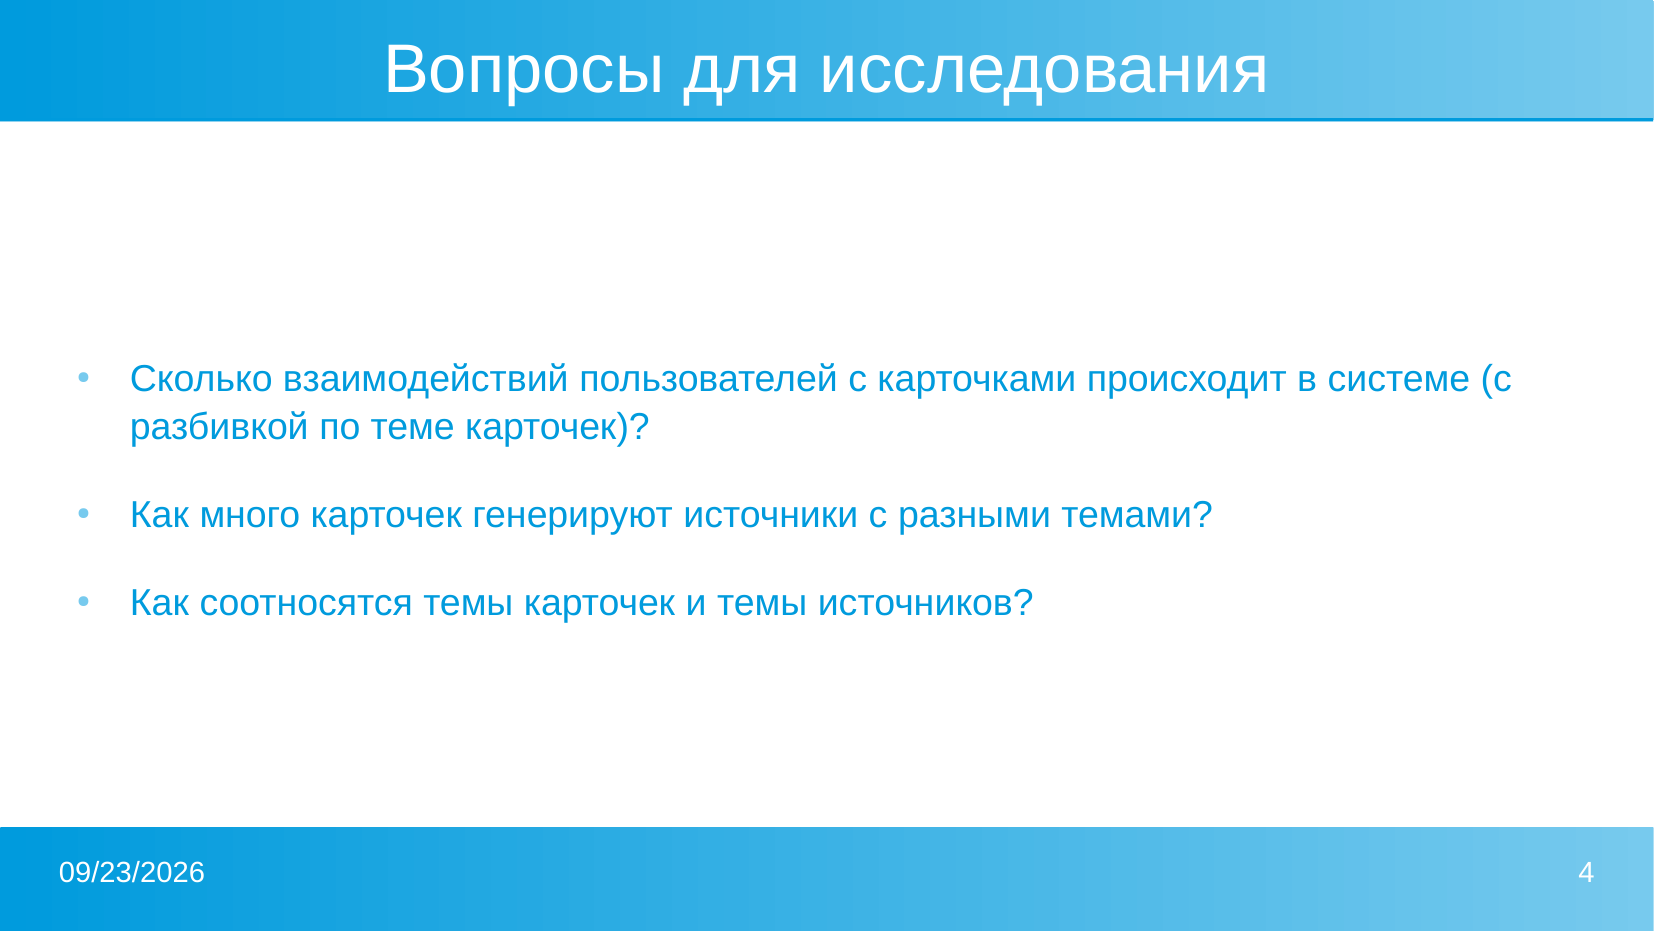

# Вопросы для исследования
Сколько взаимодействий пользователей с карточками происходит в системе (с разбивкой по теме карточек)?
Как много карточек генерируют источники с разными темами?
Как соотносятся темы карточек и темы источников?
4